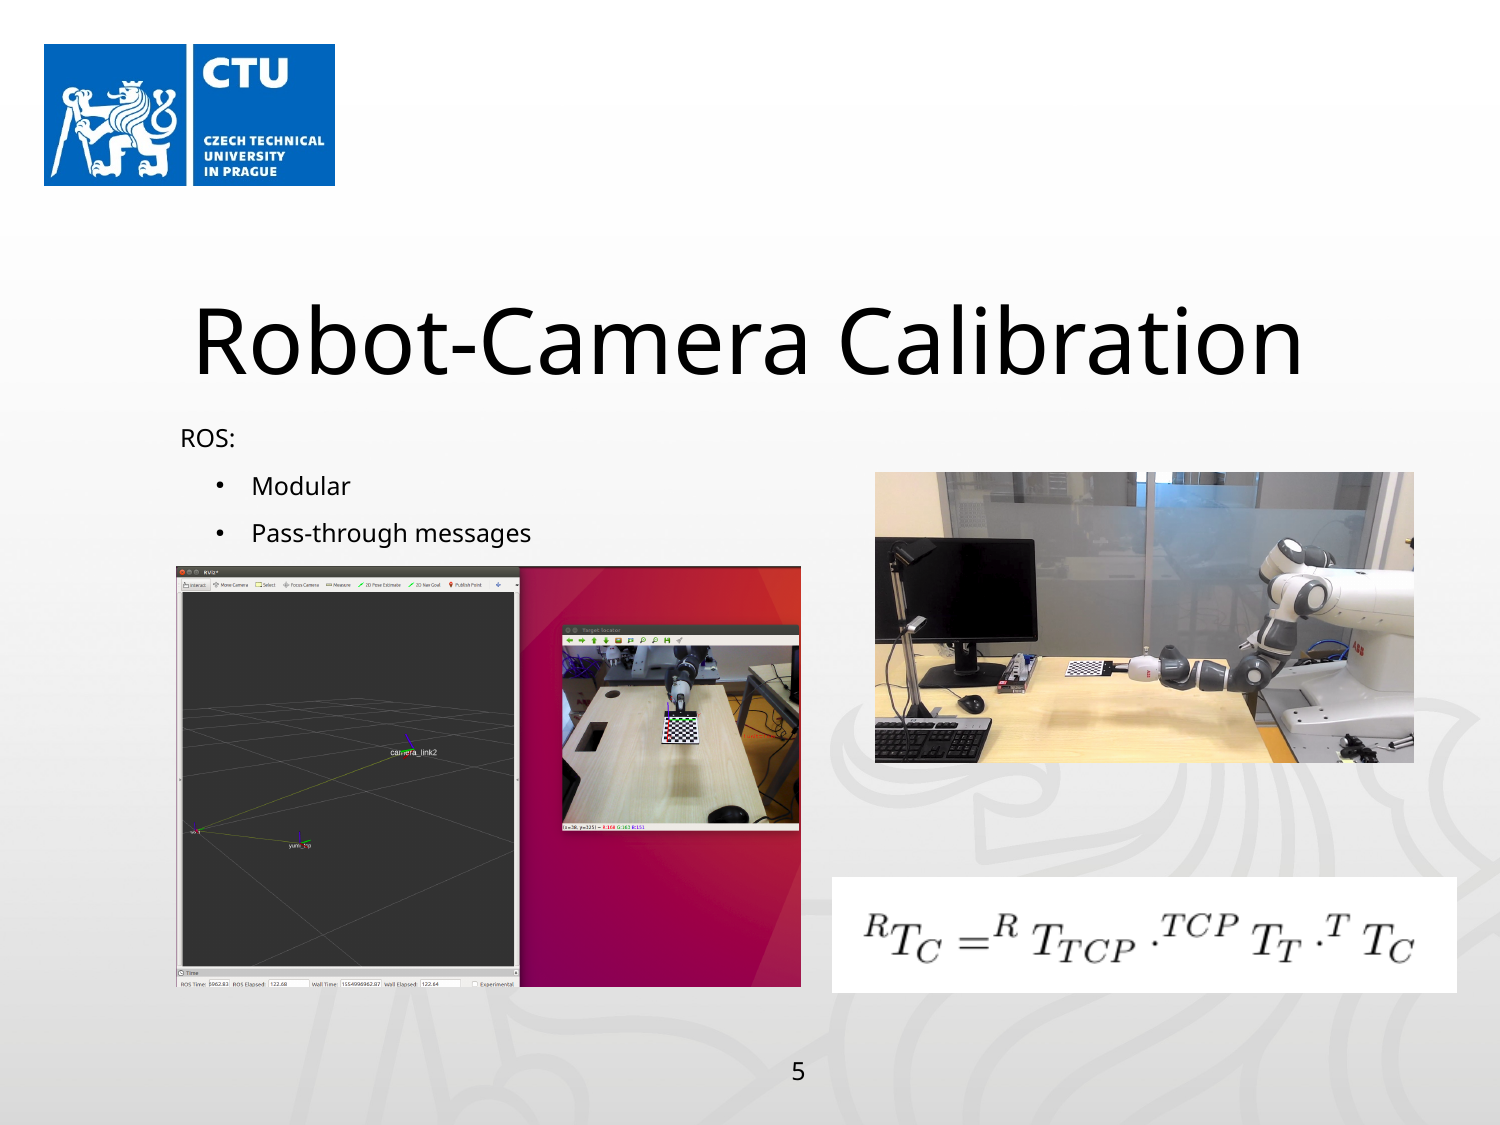

# Robot-Camera Calibration
ROS:
Modular
Pass-through messages
5